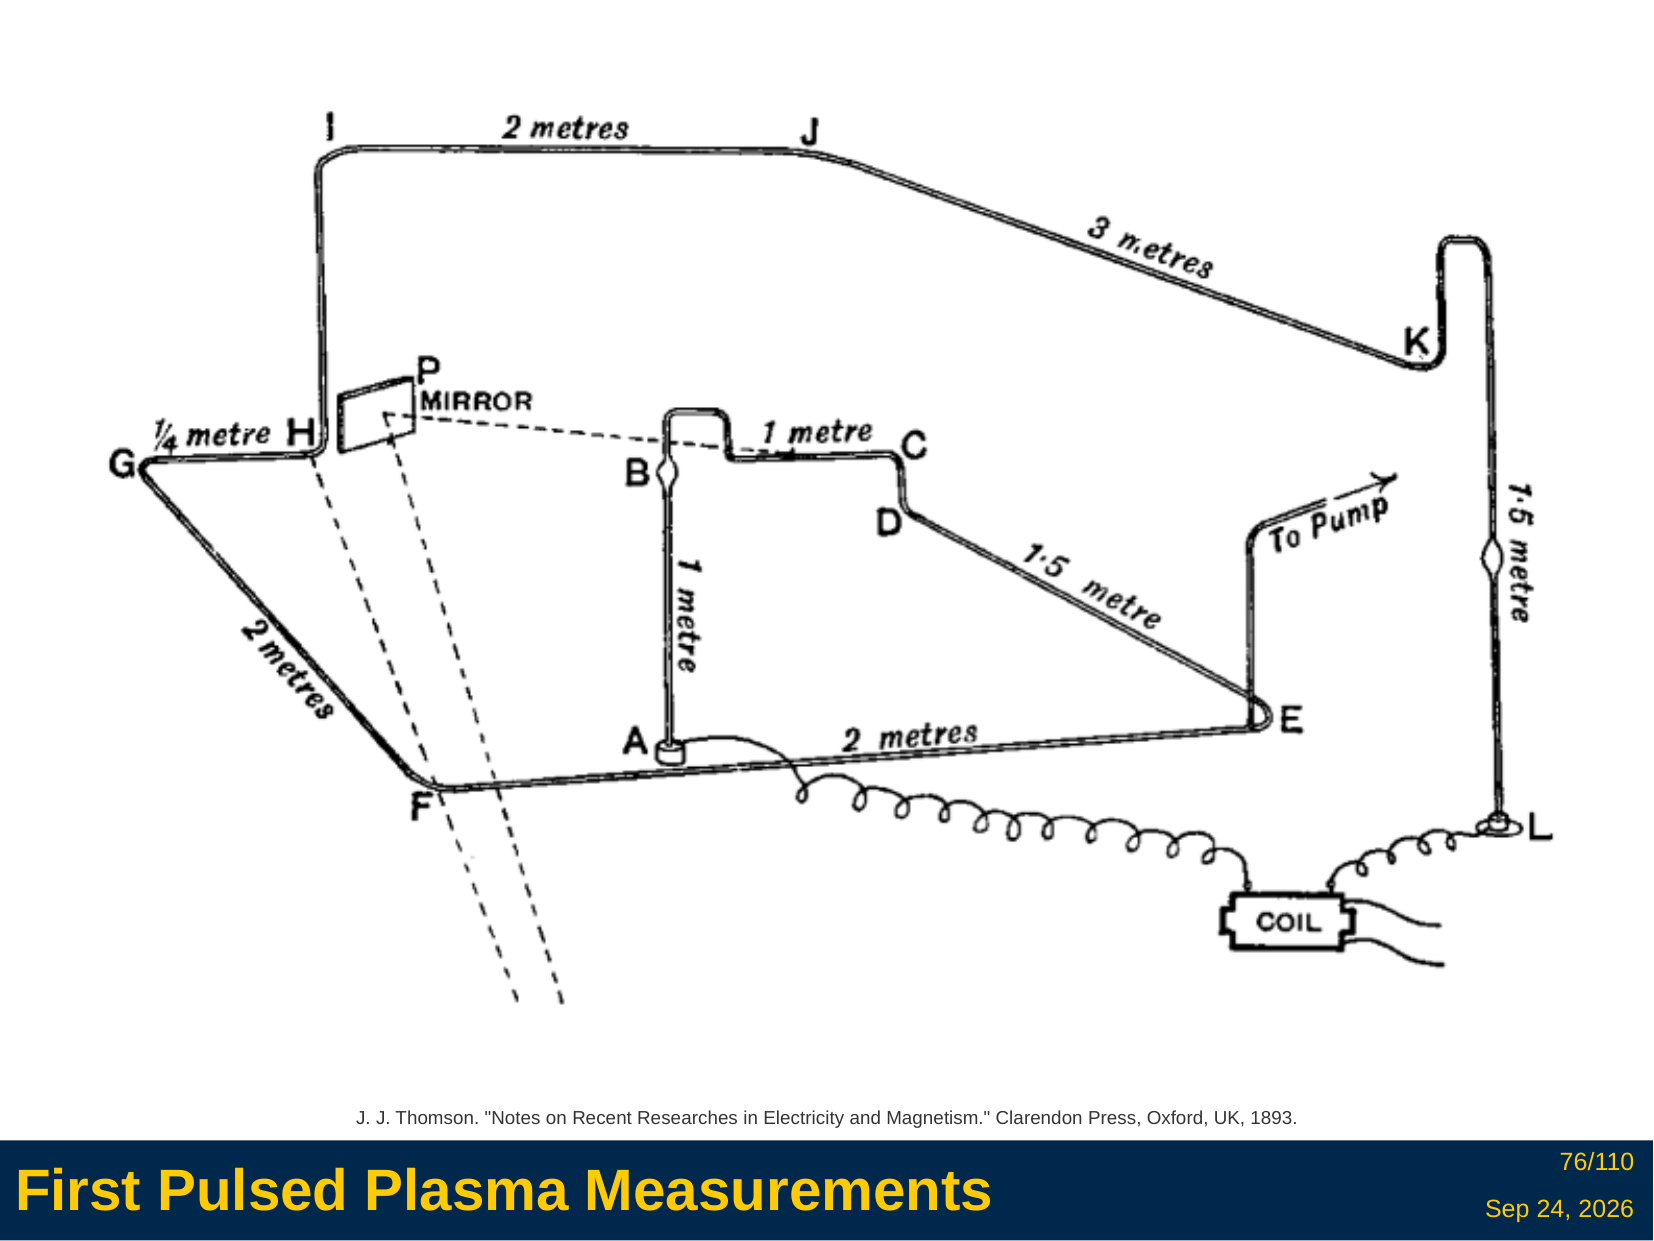

J. J. Thomson. "Notes on Recent Researches in Electricity and Magnetism." Clarendon Press, Oxford, UK, 1893.
# First Pulsed Plasma Measurements
76